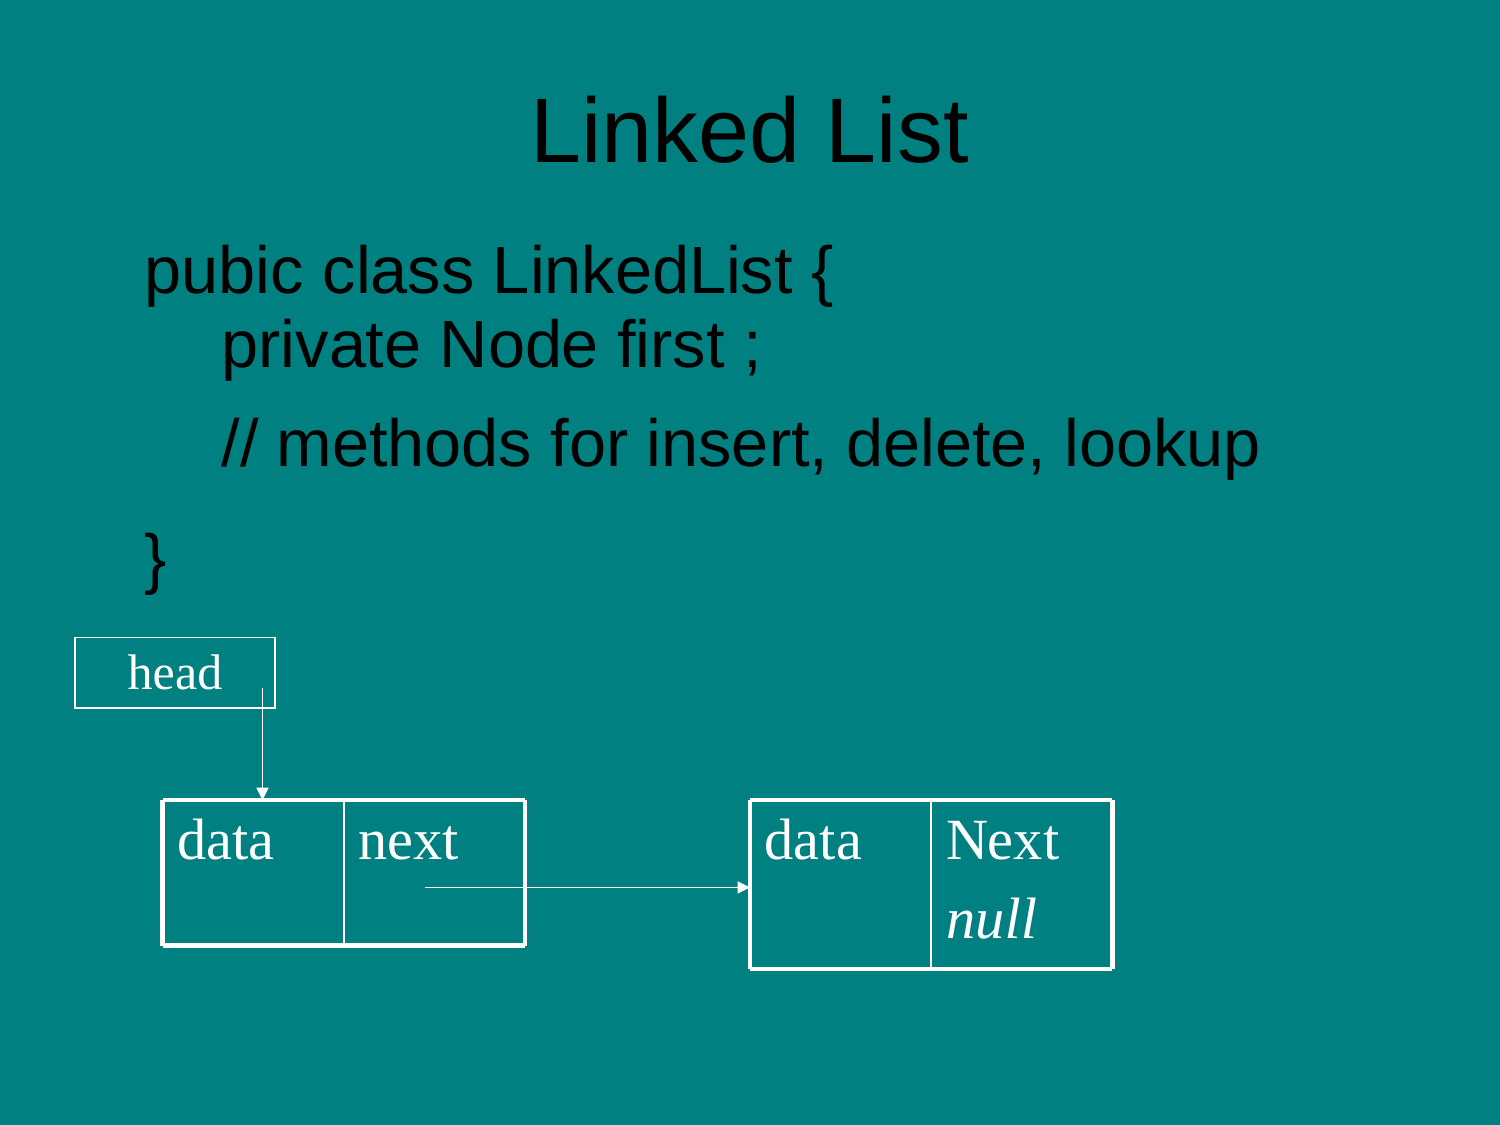

# Linked List
pubic class LinkedList {
private Node first ;
// methods for insert, delete, lookup
}
head
data
next
data
Next
null